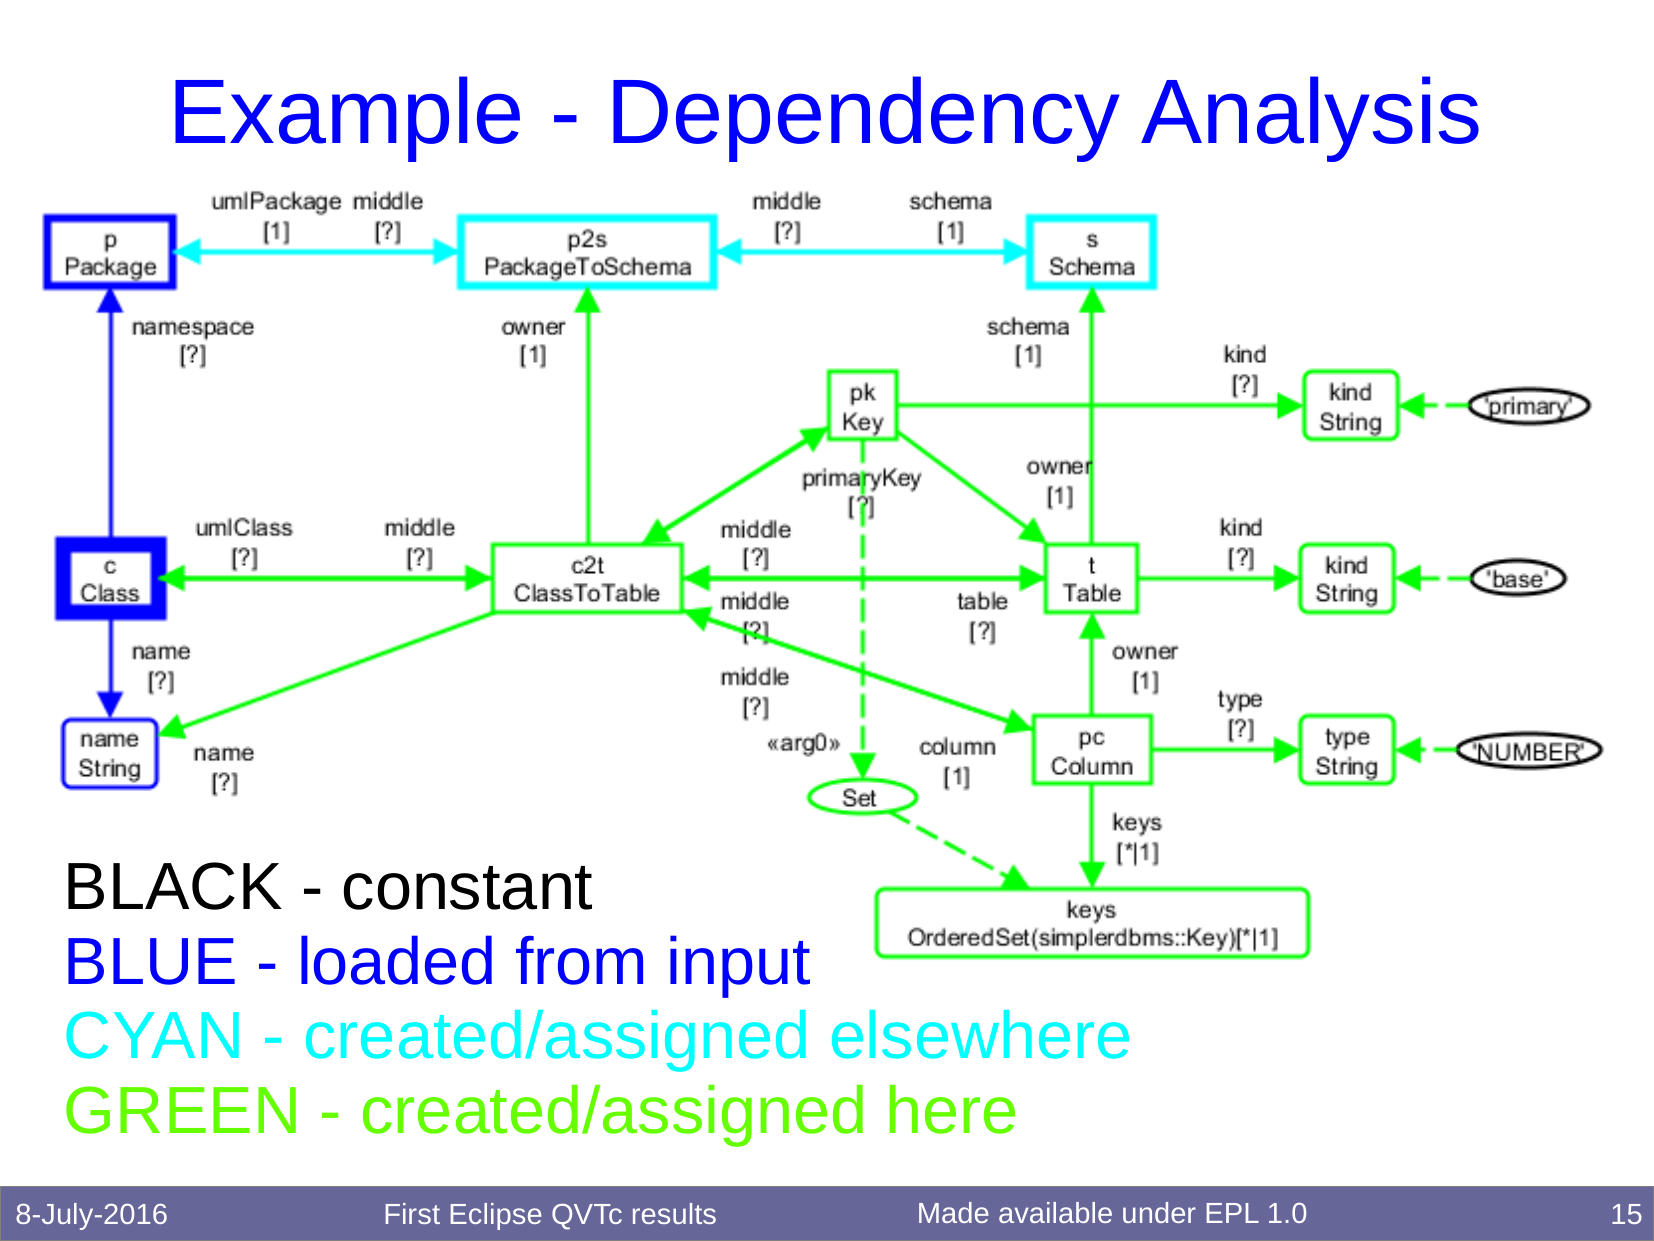

# Example - Dependency Analysis
BLACK - constant
BLUE - loaded from input
CYAN - created/assigned elsewhere
GREEN - created/assigned here
8-July-2016
First Eclipse QVTc results
15